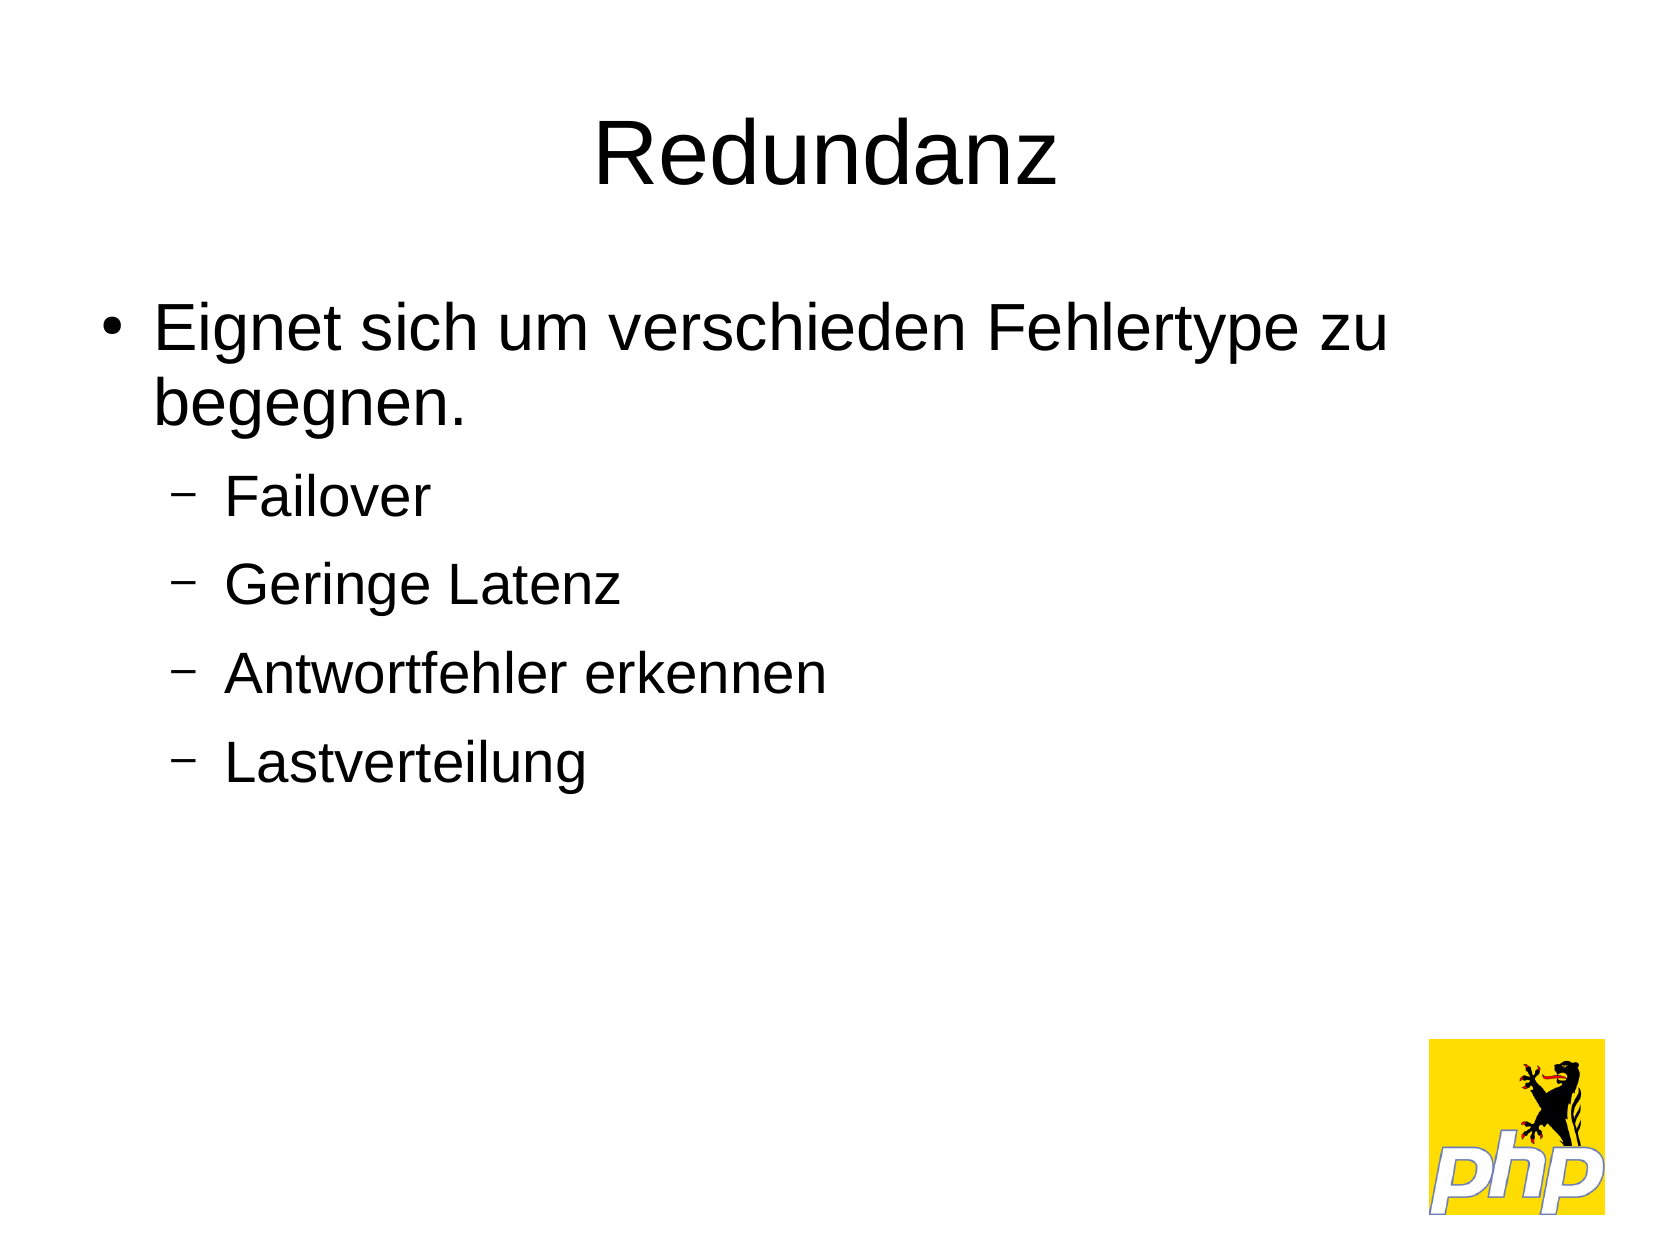

# Redundanz
Eignet sich um verschieden Fehlertype zu begegnen.
Failover
Geringe Latenz
Antwortfehler erkennen
Lastverteilung